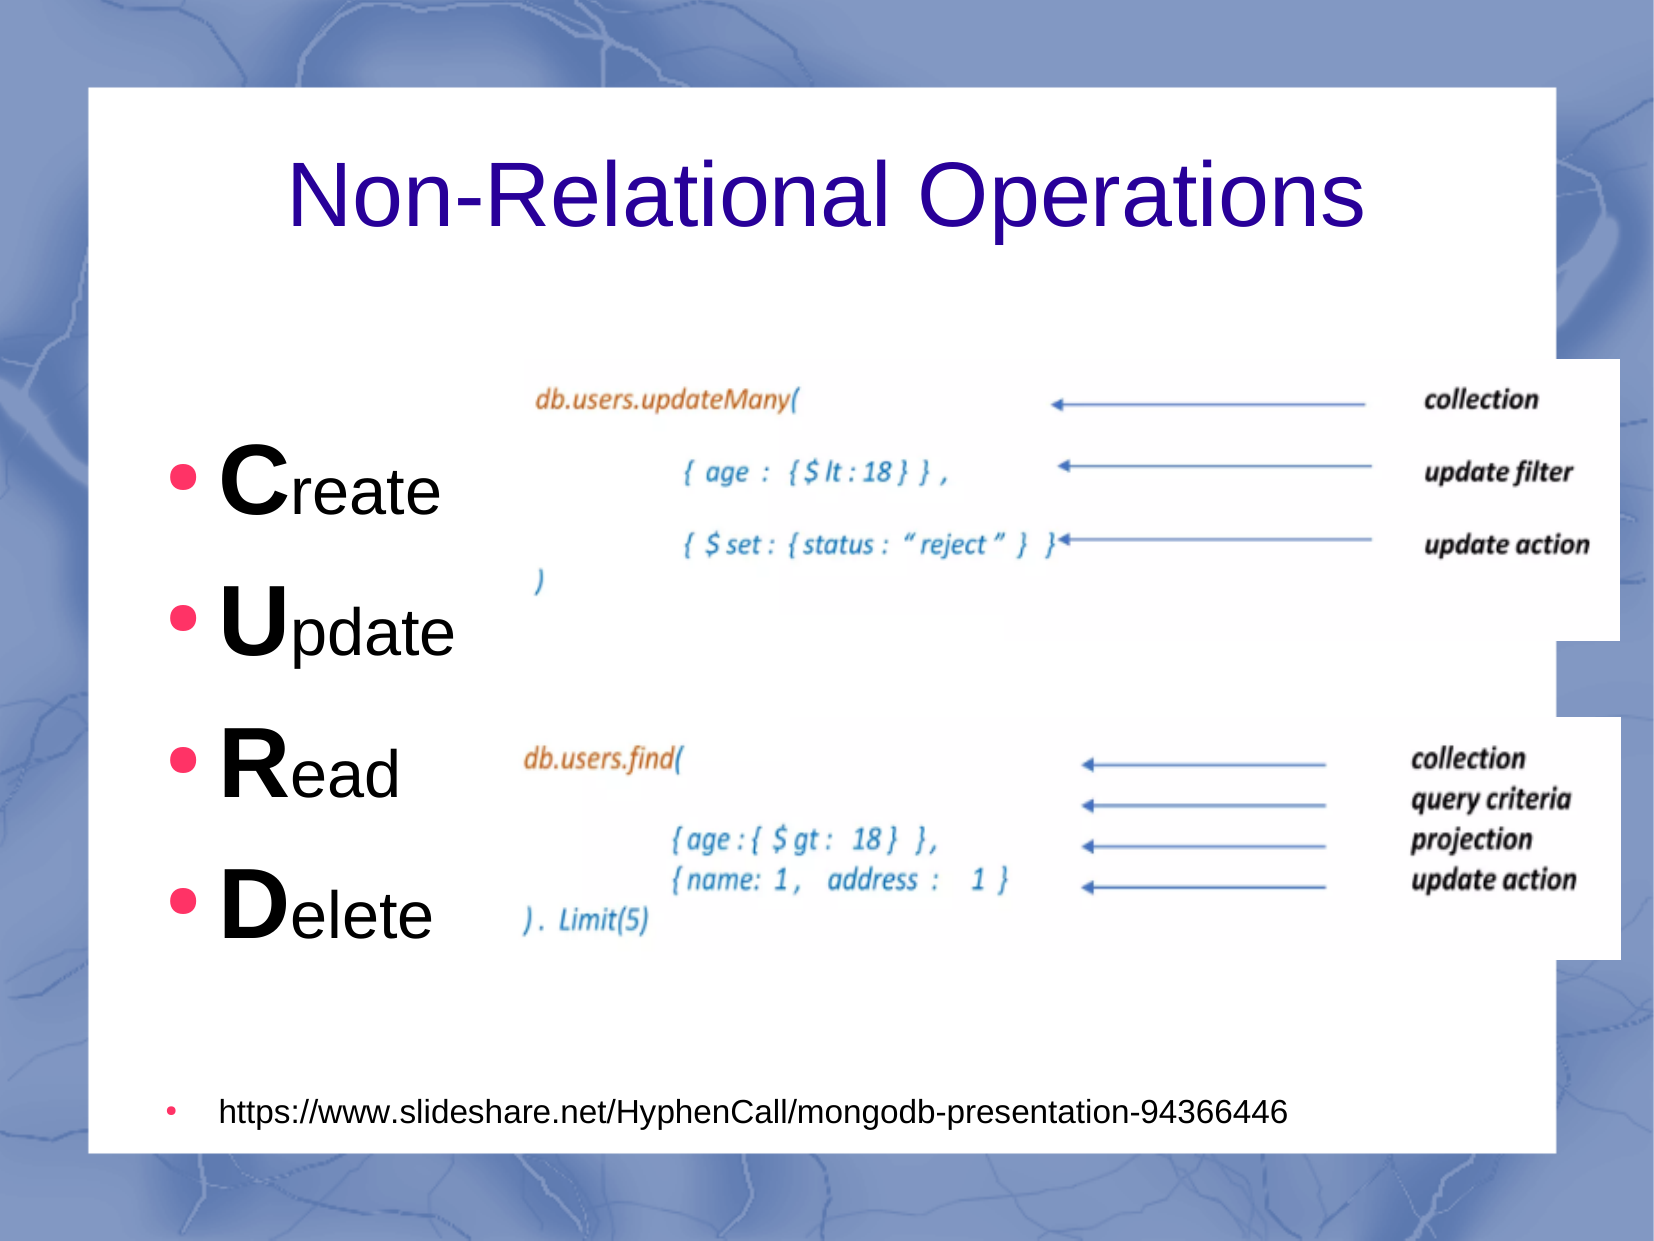

# Non-Relational Operations
Create
Update
Read
Delete
https://www.slideshare.net/HyphenCall/mongodb-presentation-94366446